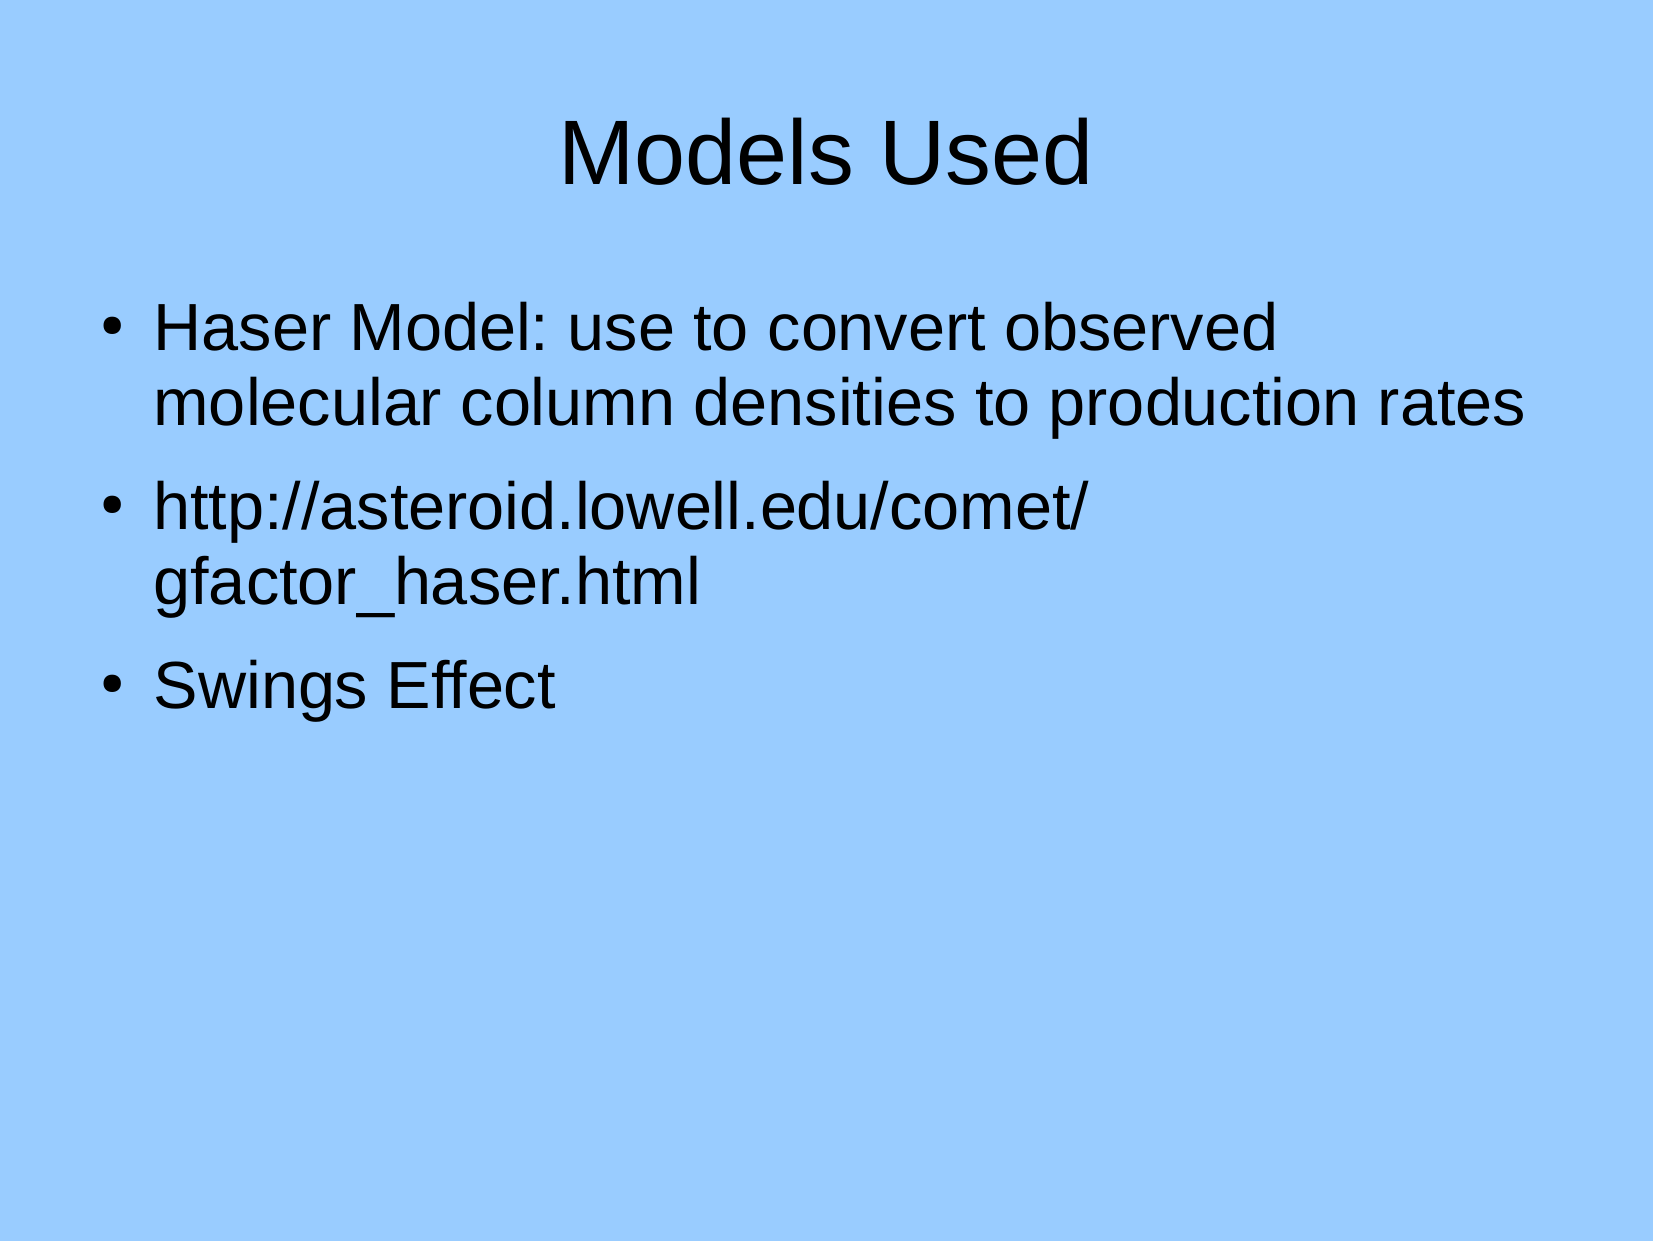

# Models Used
Haser Model: use to convert observed molecular column densities to production rates
http://asteroid.lowell.edu/comet/gfactor_haser.html
Swings Effect